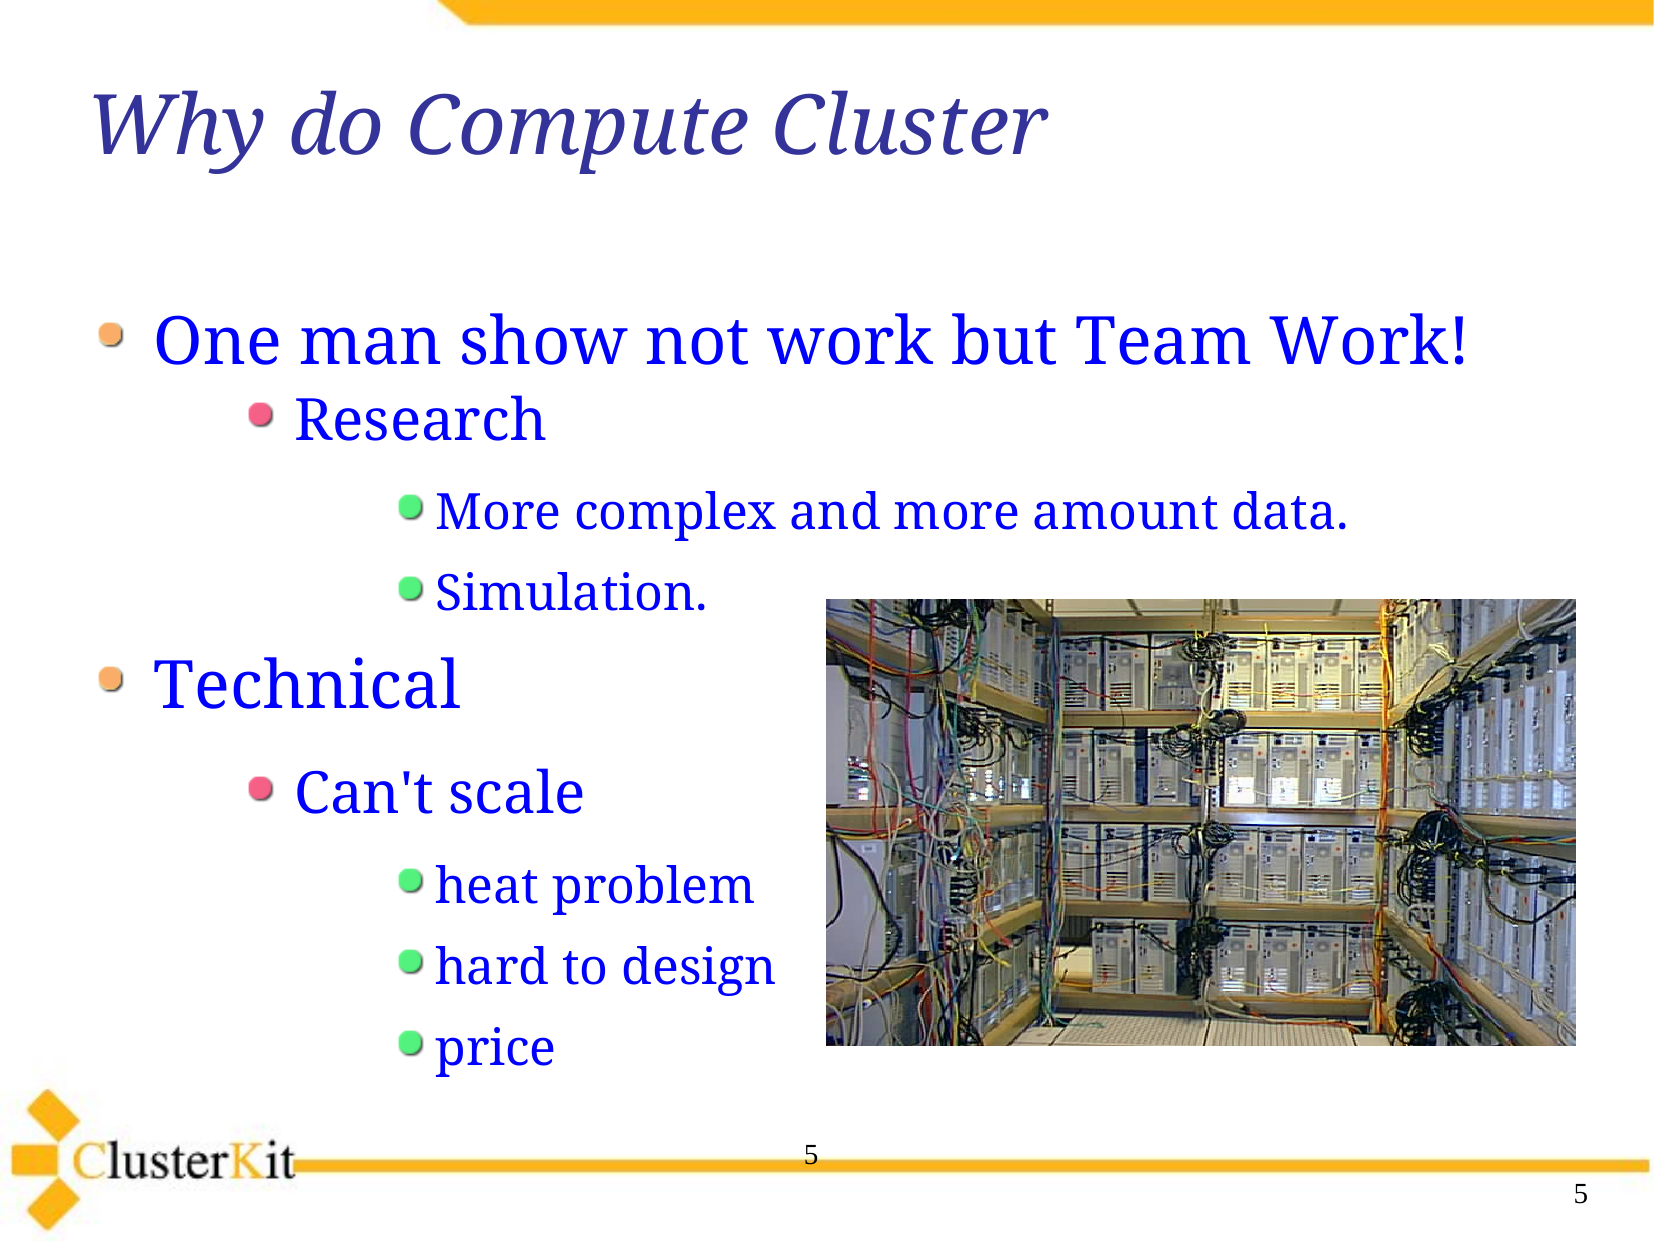

Why do Compute Cluster
# One man show not work but Team Work!
Research
More complex and more amount data.
Simulation.
Technical
Can't scale
heat problem
hard to design
price
5